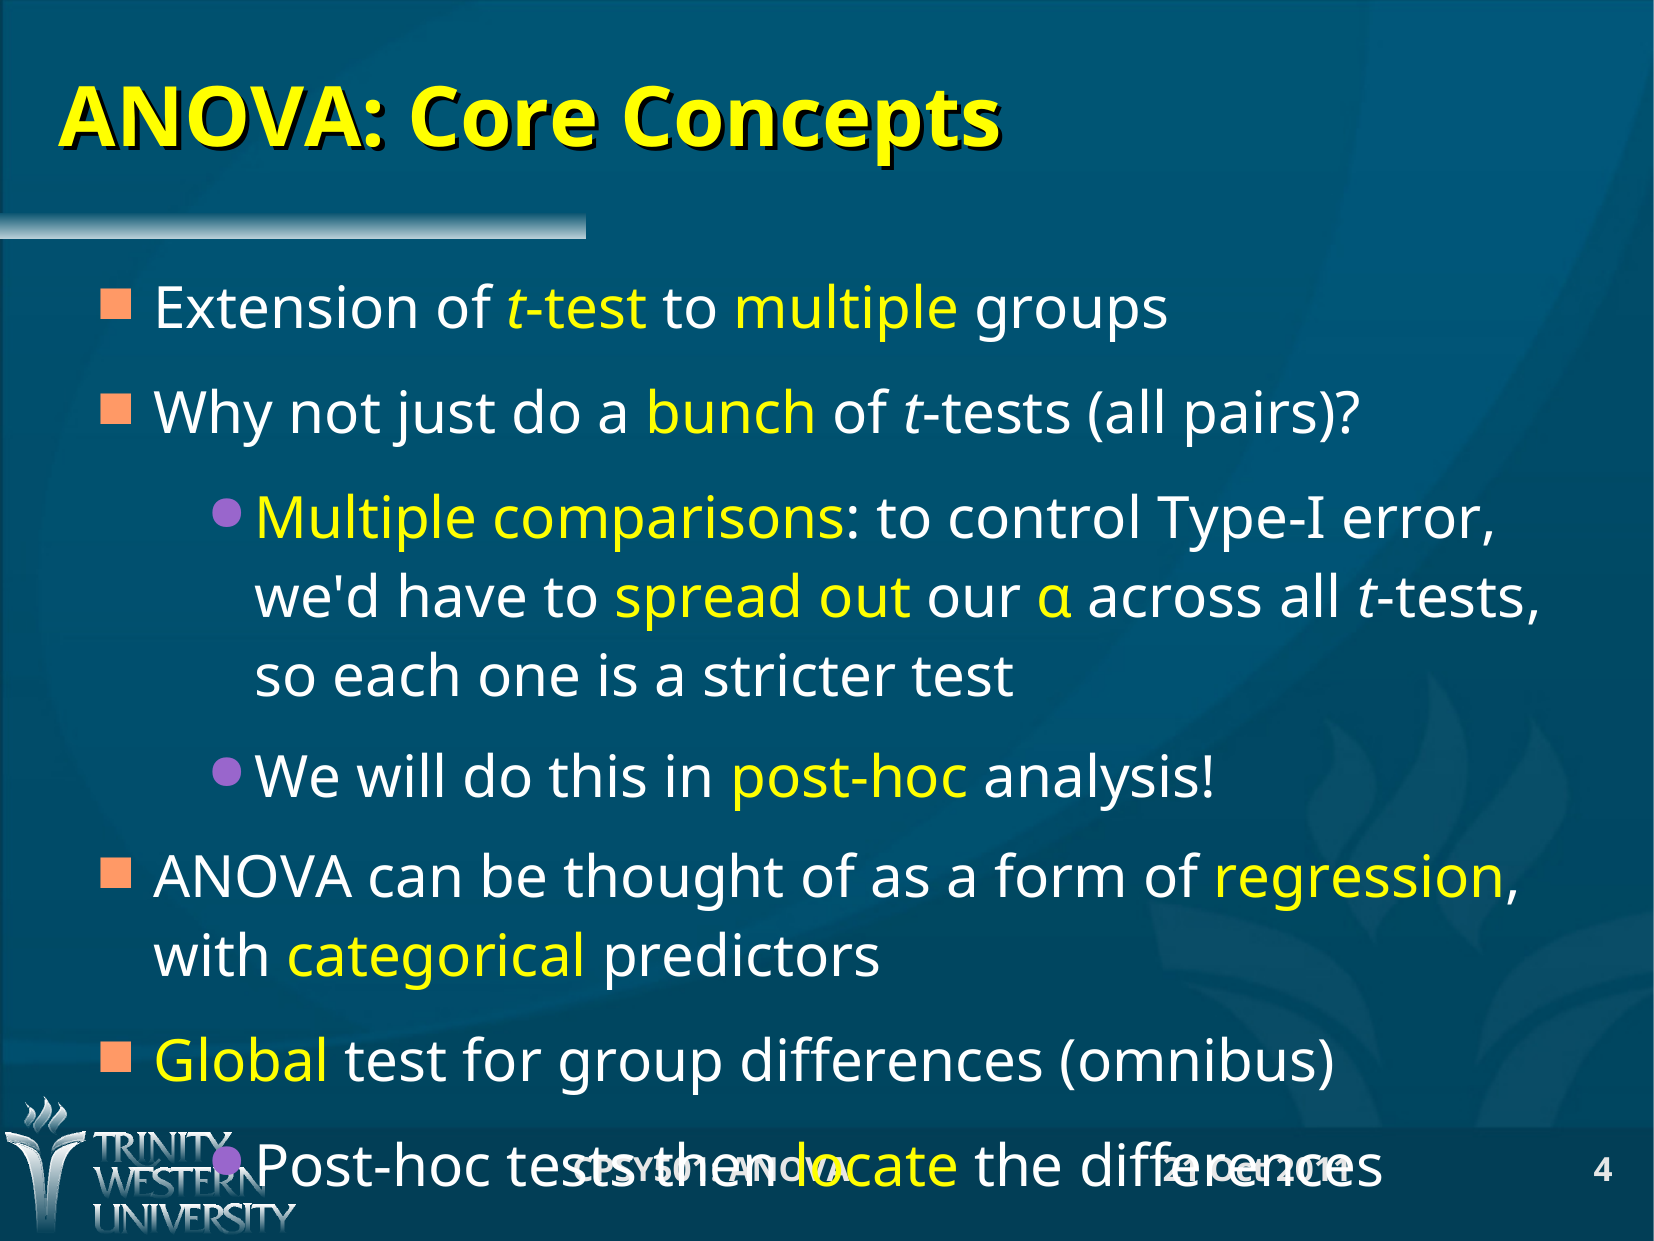

# ANOVA: Core Concepts
Extension of t-test to multiple groups
Why not just do a bunch of t-tests (all pairs)?
Multiple comparisons: to control Type-I error, we'd have to spread out our α across all t-tests, so each one is a stricter test
We will do this in post-hoc analysis!
ANOVA can be thought of as a form of regression, with categorical predictors
Global test for group differences (omnibus)
Post-hoc tests then locate the differences
CPSY501: ANOVA
21 Oct 2011
4